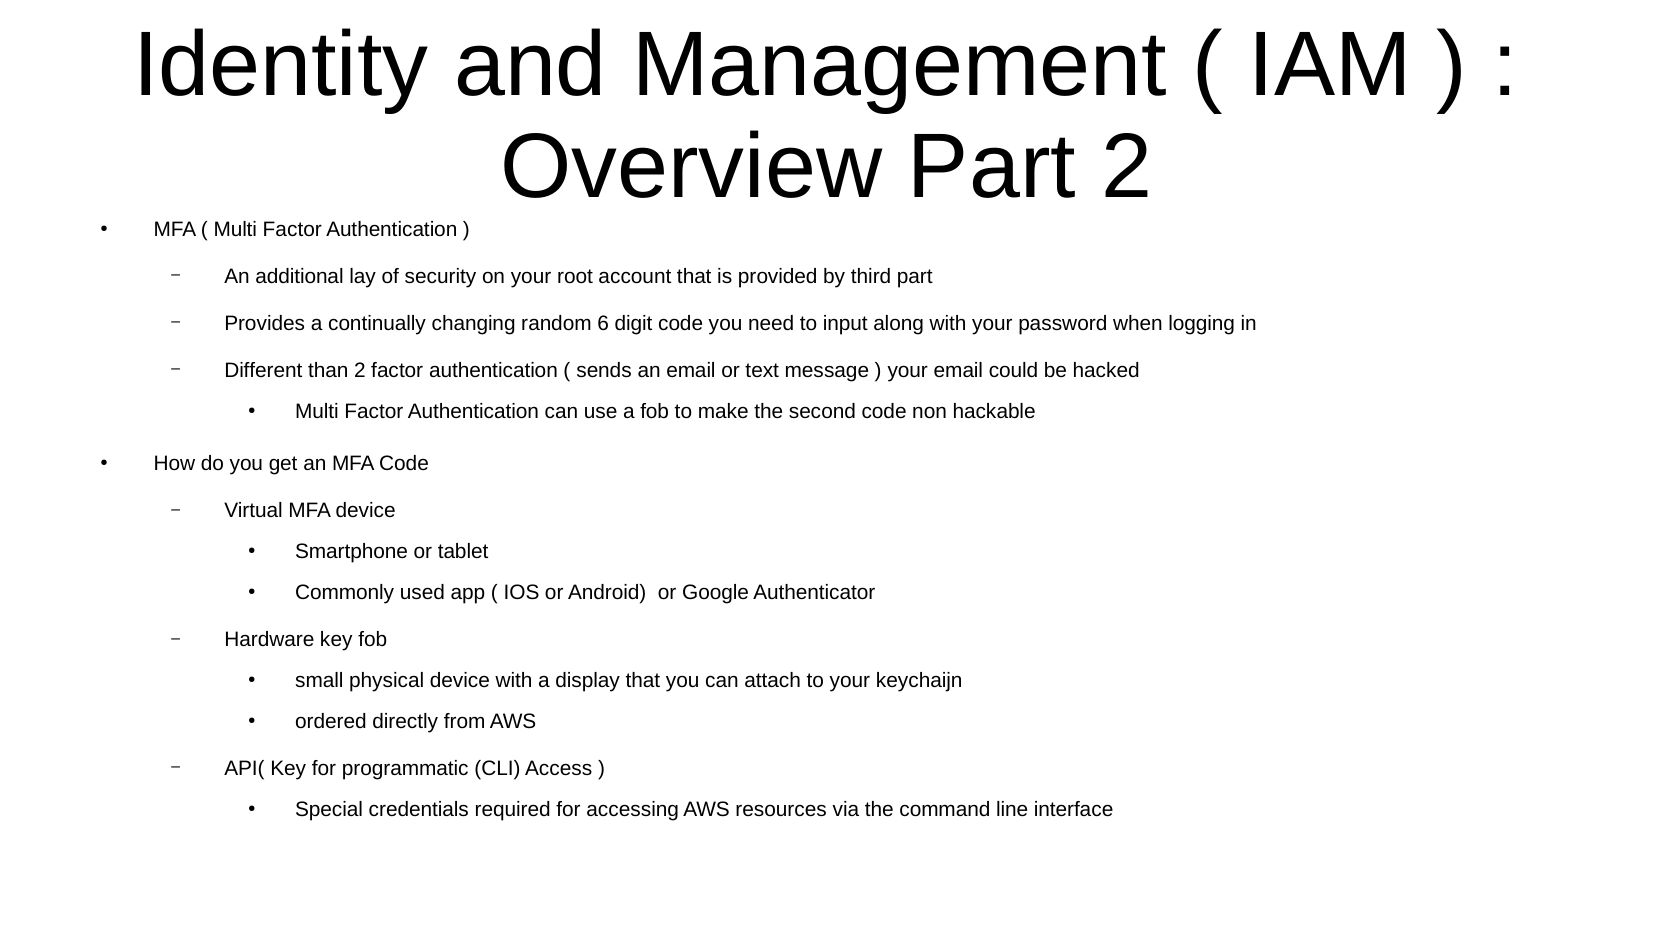

# Identity and Management ( IAM ) : Overview Part 2
MFA ( Multi Factor Authentication )
An additional lay of security on your root account that is provided by third part
Provides a continually changing random 6 digit code you need to input along with your password when logging in
Different than 2 factor authentication ( sends an email or text message ) your email could be hacked
Multi Factor Authentication can use a fob to make the second code non hackable
How do you get an MFA Code
Virtual MFA device
Smartphone or tablet
Commonly used app ( IOS or Android) or Google Authenticator
Hardware key fob
small physical device with a display that you can attach to your keychaijn
ordered directly from AWS
API( Key for programmatic (CLI) Access )
Special credentials required for accessing AWS resources via the command line interface